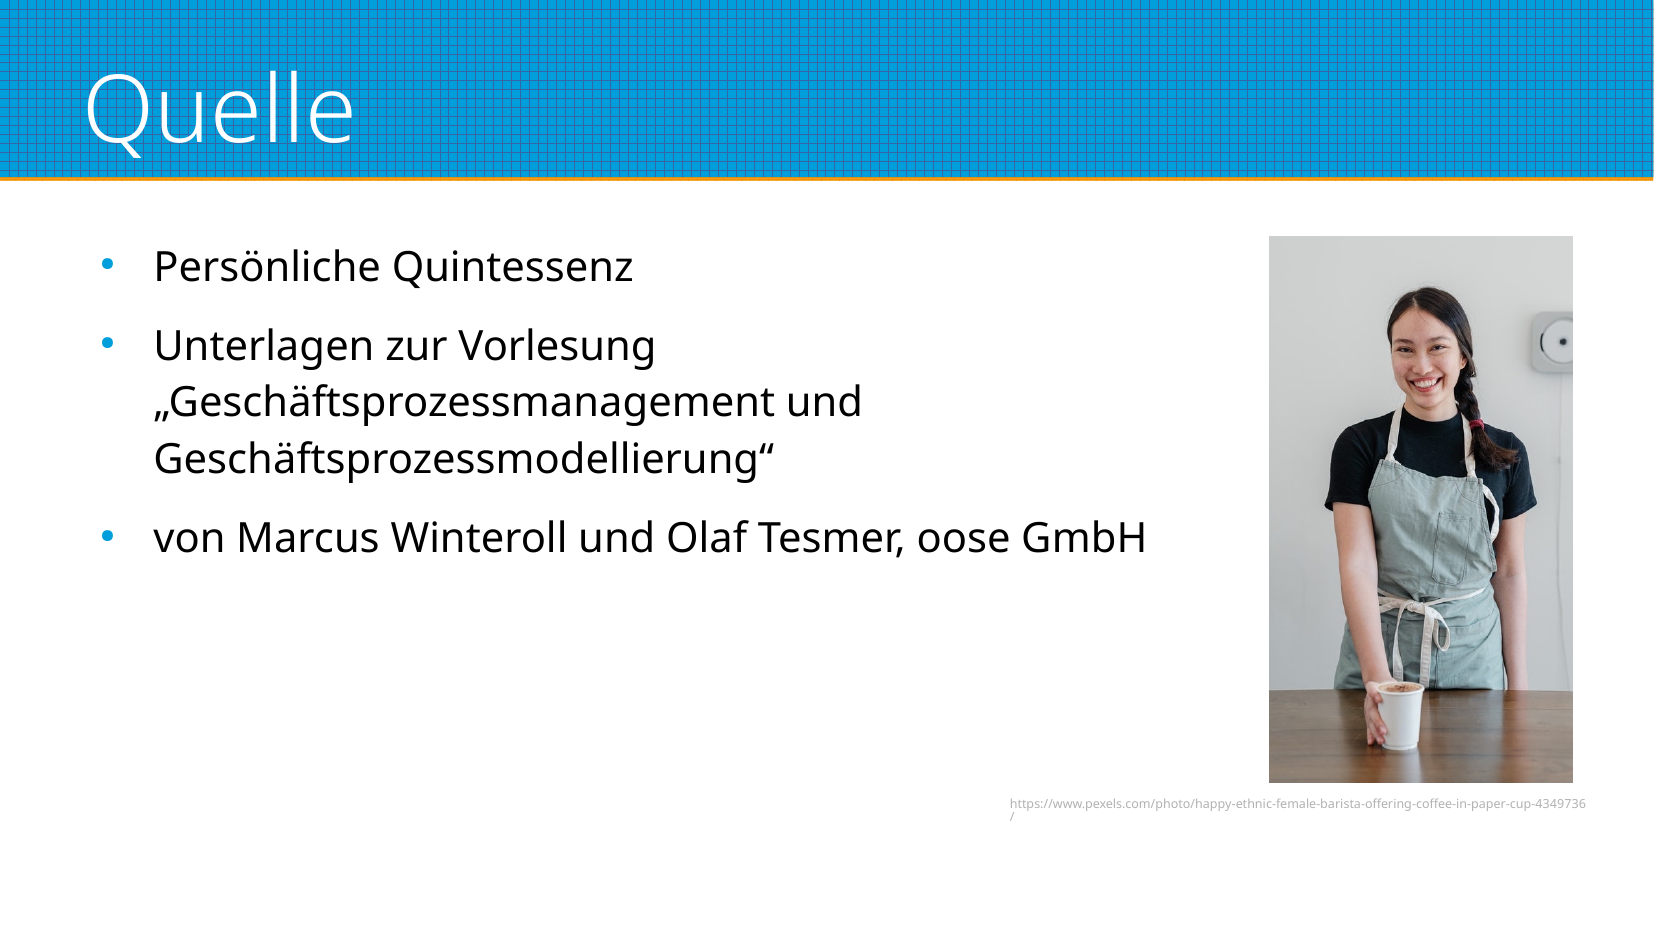

# Quelle
Persönliche Quintessenz
Unterlagen zur Vorlesung „Geschäftsprozessmanagement und Geschäftsprozessmodellierung“
von Marcus Winteroll und Olaf Tesmer, oose GmbH
https://www.pexels.com/photo/happy-ethnic-female-barista-offering-coffee-in-paper-cup-4349736/